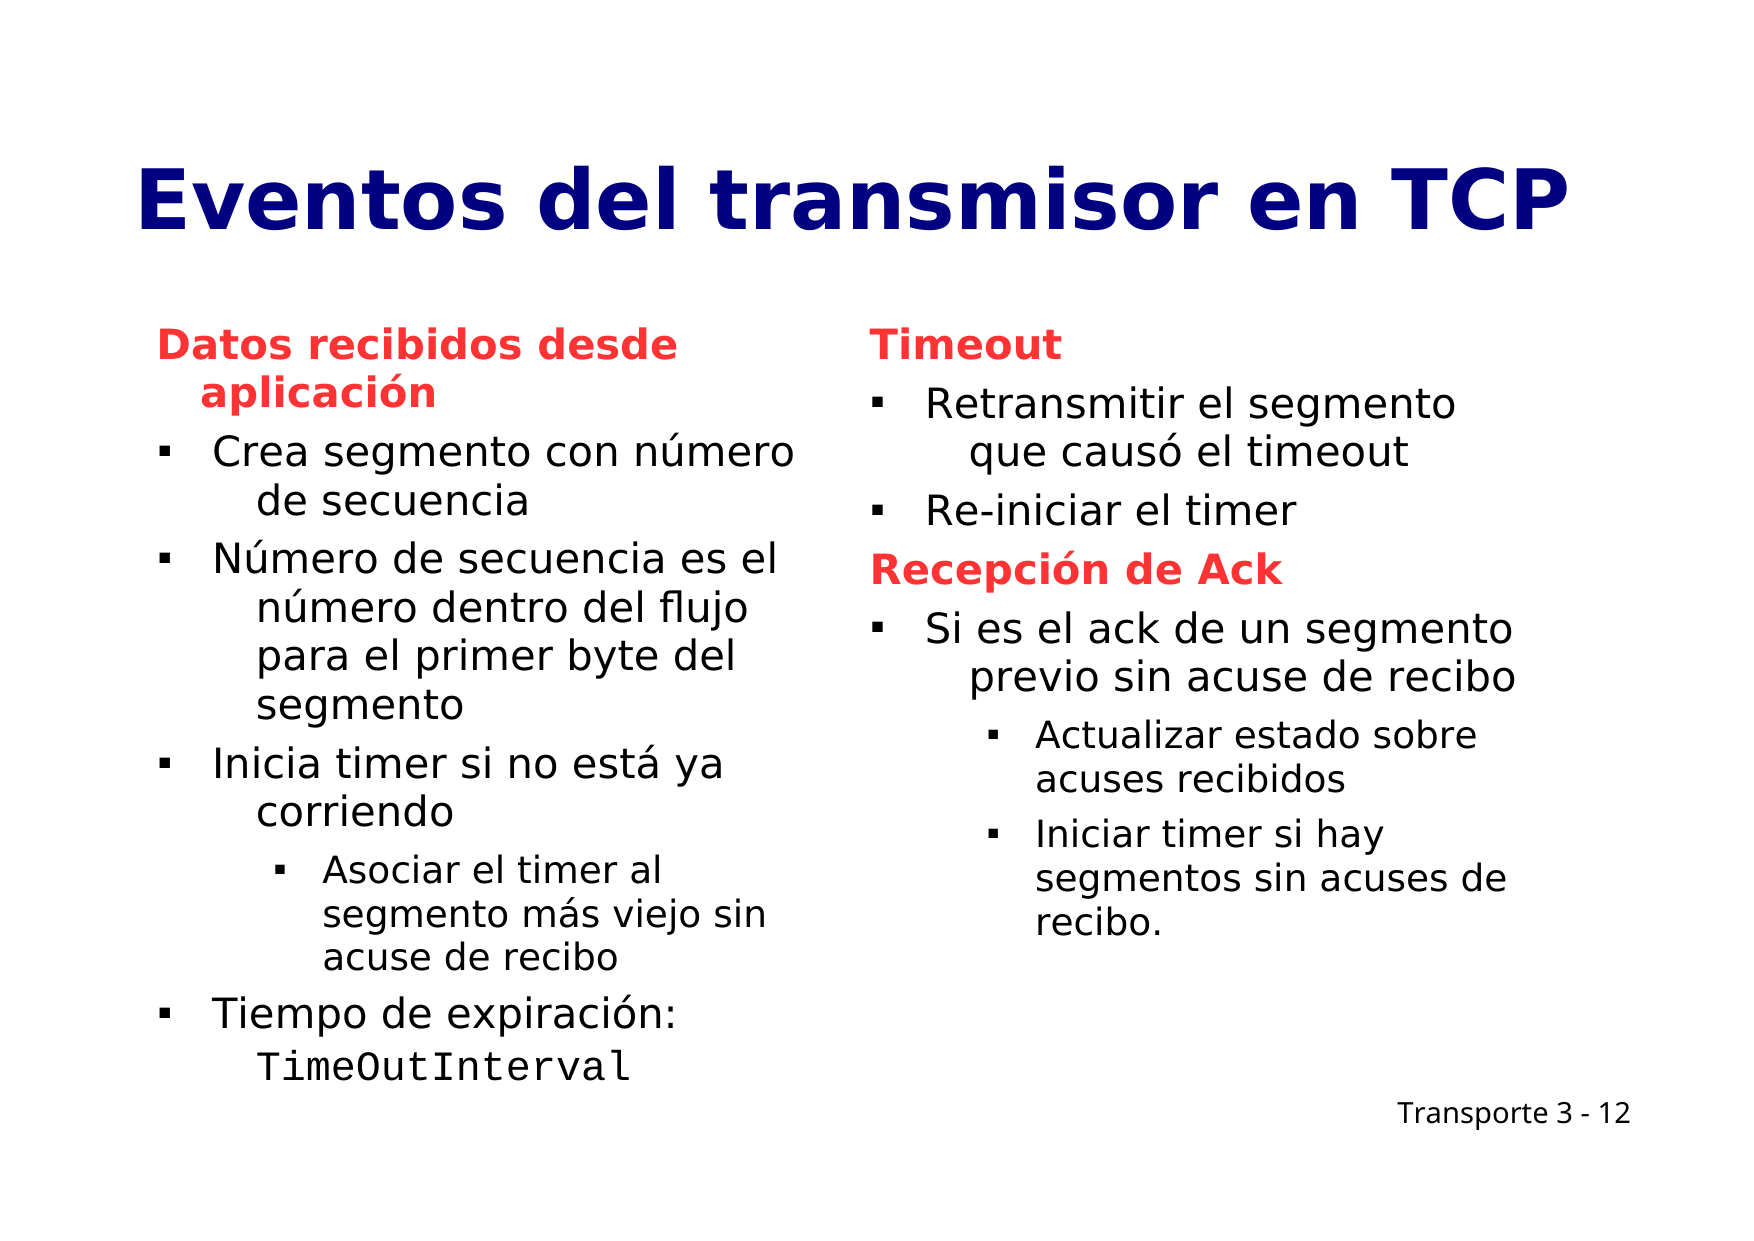

# Eventos del transmisor en TCP
Datos recibidos desde aplicación
Crea segmento con número de secuencia
Número de secuencia es el número dentro del flujo para el primer byte del segmento
Inicia timer si no está ya corriendo
Asociar el timer al segmento más viejo sin acuse de recibo
Tiempo de expiración: TimeOutInterval
Timeout
Retransmitir el segmento que causó el timeout
Re-iniciar el timer
Recepción de Ack
Si es el ack de un segmento previo sin acuse de recibo
Actualizar estado sobre acuses recibidos
Iniciar timer si hay segmentos sin acuses de recibo.